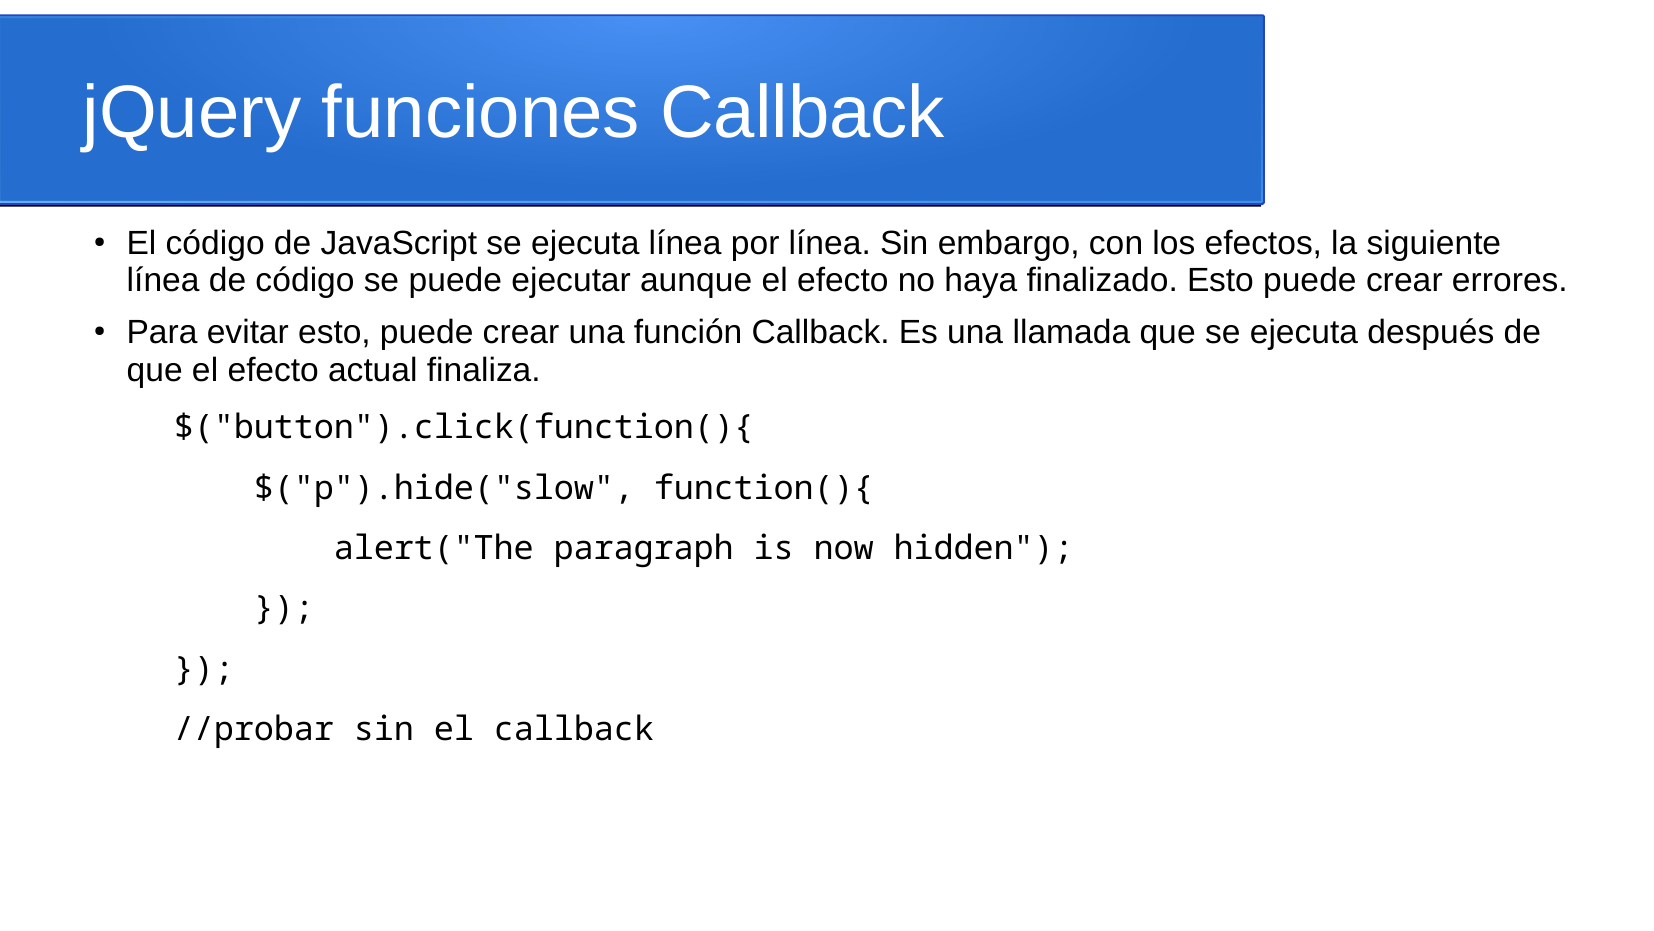

# jQuery funciones Callback
El código de JavaScript se ejecuta línea por línea. Sin embargo, con los efectos, la siguiente línea de código se puede ejecutar aunque el efecto no haya finalizado. Esto puede crear errores.
Para evitar esto, puede crear una función Callback. Es una llamada que se ejecuta después de que el efecto actual finaliza.
$("button").click(function(){
 $("p").hide("slow", function(){
 alert("The paragraph is now hidden");
 });
});
//probar sin el callback